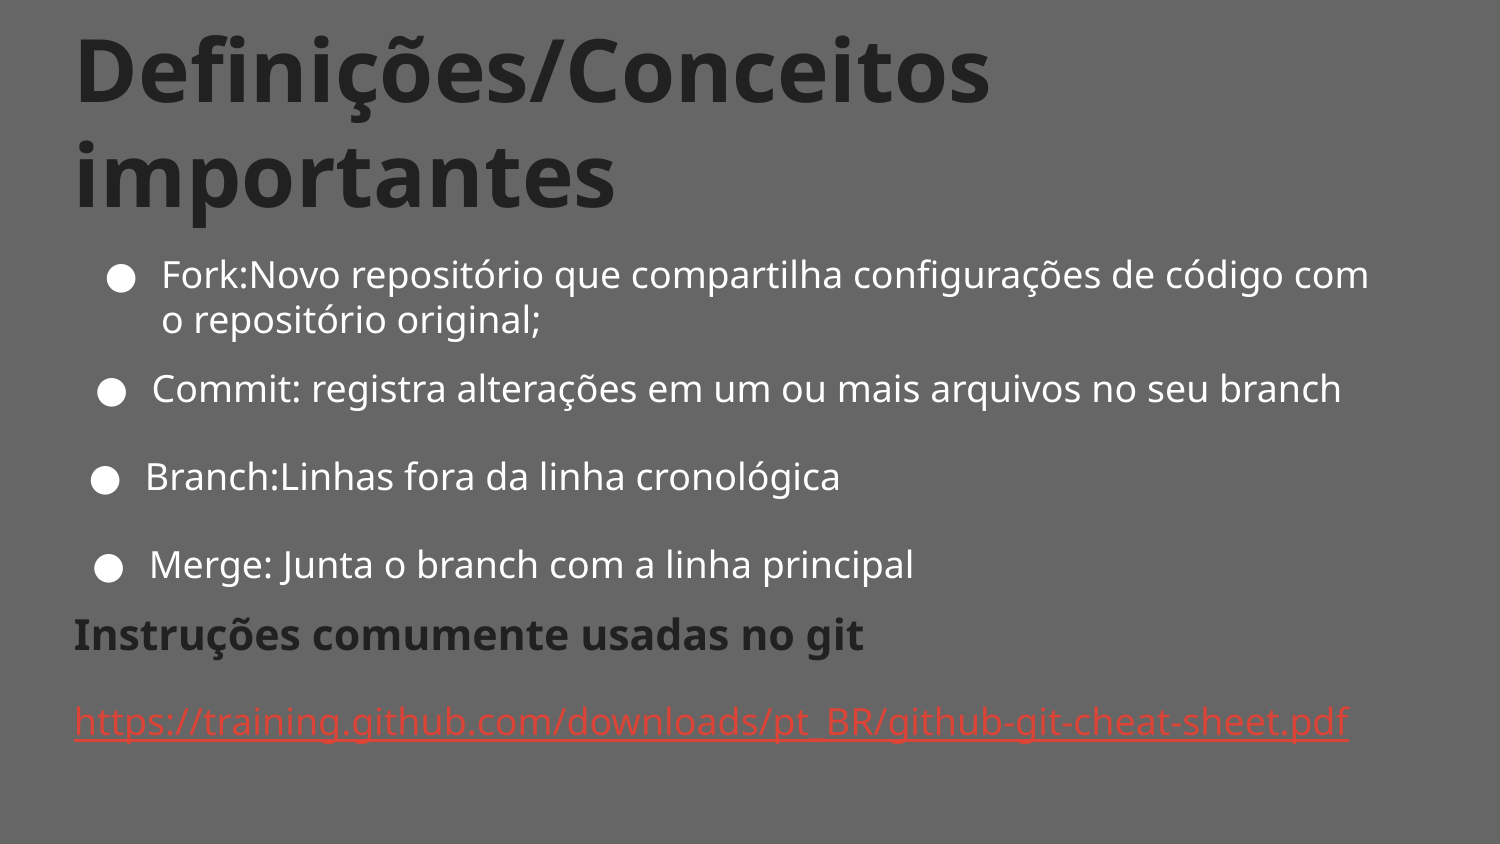

Definições/Conceitos importantes
Fork:Novo repositório que compartilha configurações de código com o repositório original;
Commit: registra alterações em um ou mais arquivos no seu branch
Branch:Linhas fora da linha cronológica
Merge: Junta o branch com a linha principal
# Instruções comumente usadas no git
https://training.github.com/downloads/pt_BR/github-git-cheat-sheet.pdf